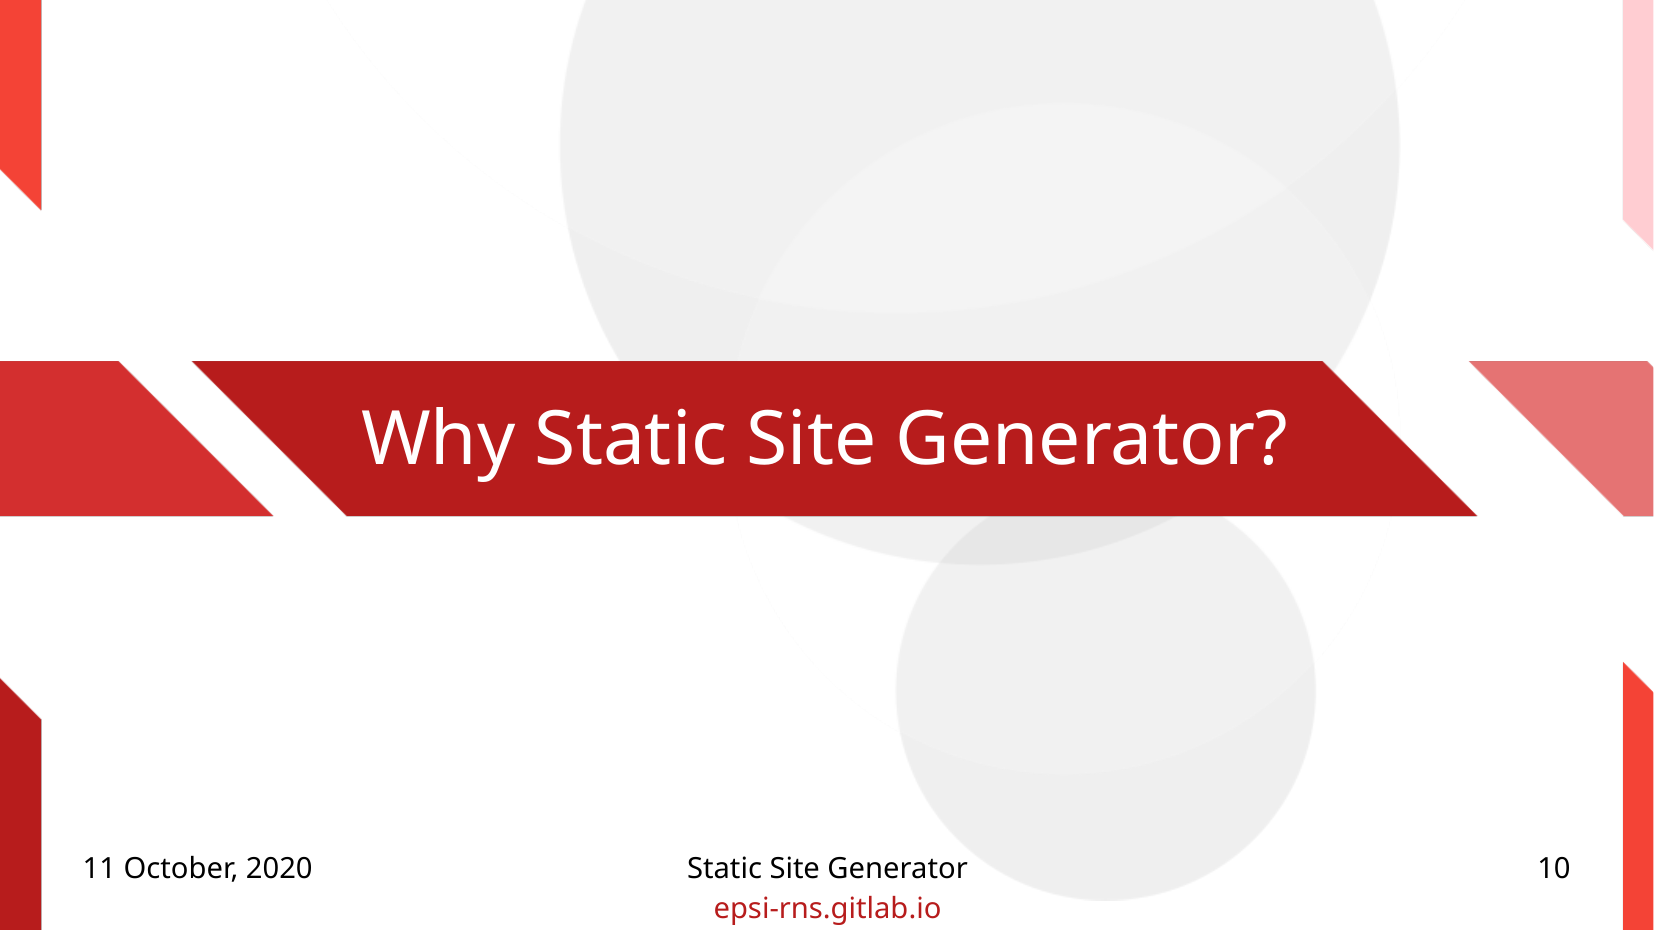

# Why Static Site Generator?
11 October, 2020
Static Site Generator
10